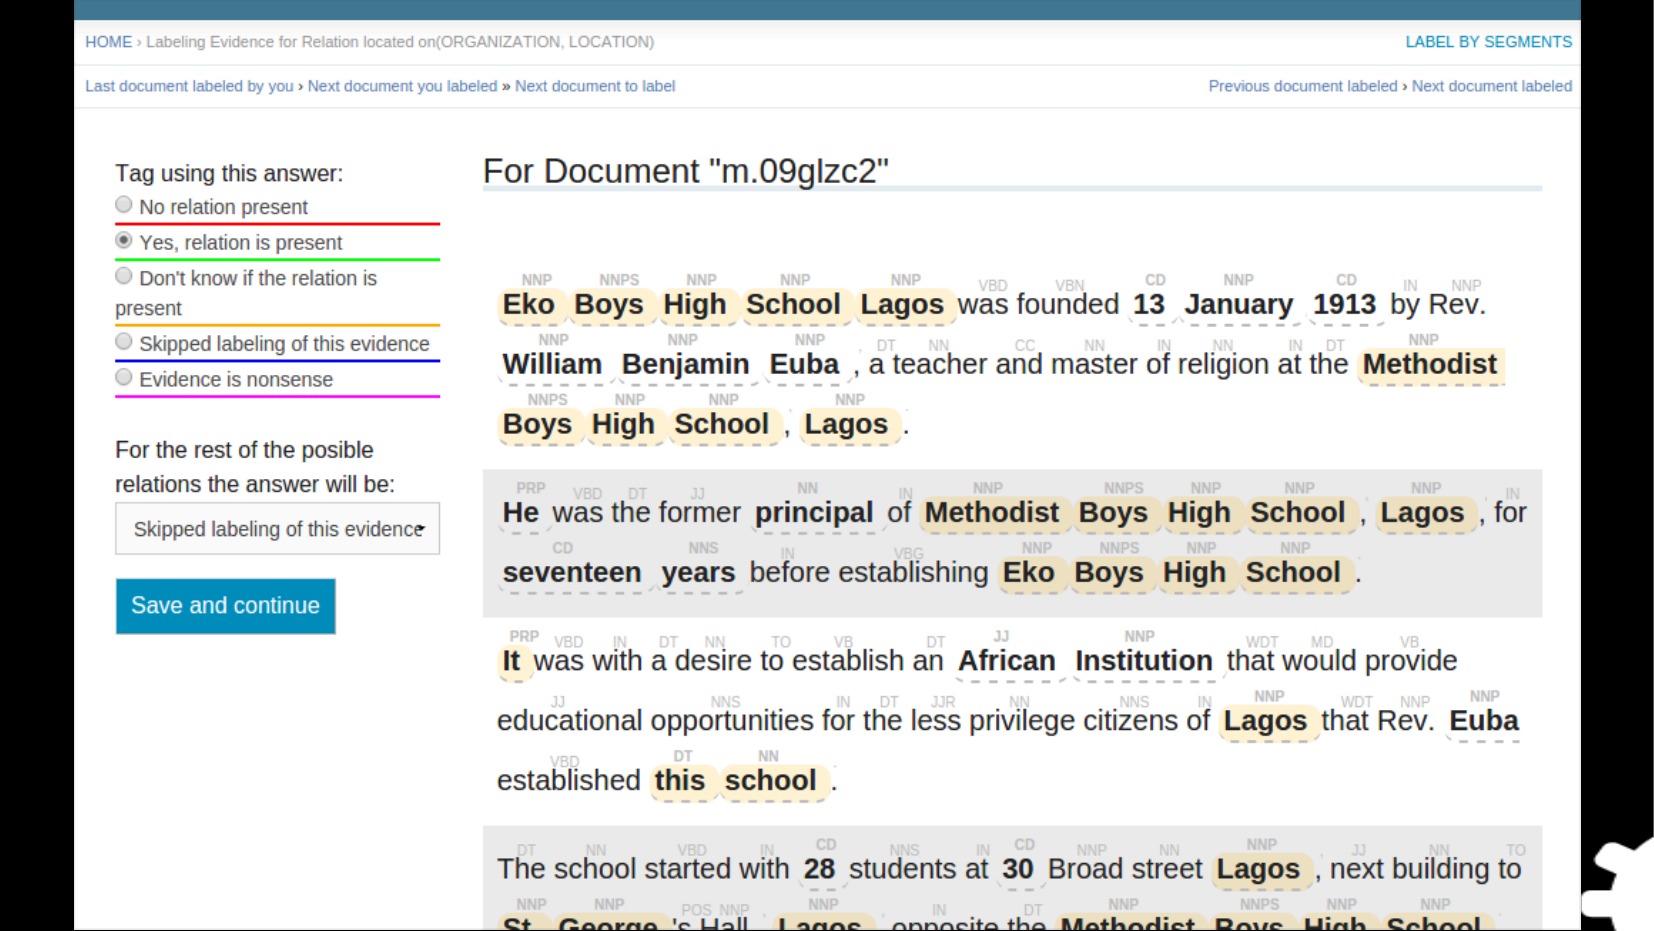

# IEPY pipeline: Extraction
Simpler but least interesting option is human-based...
Allows integrating domain experts through a friendly UI
Manually entered data can feed the active learning core